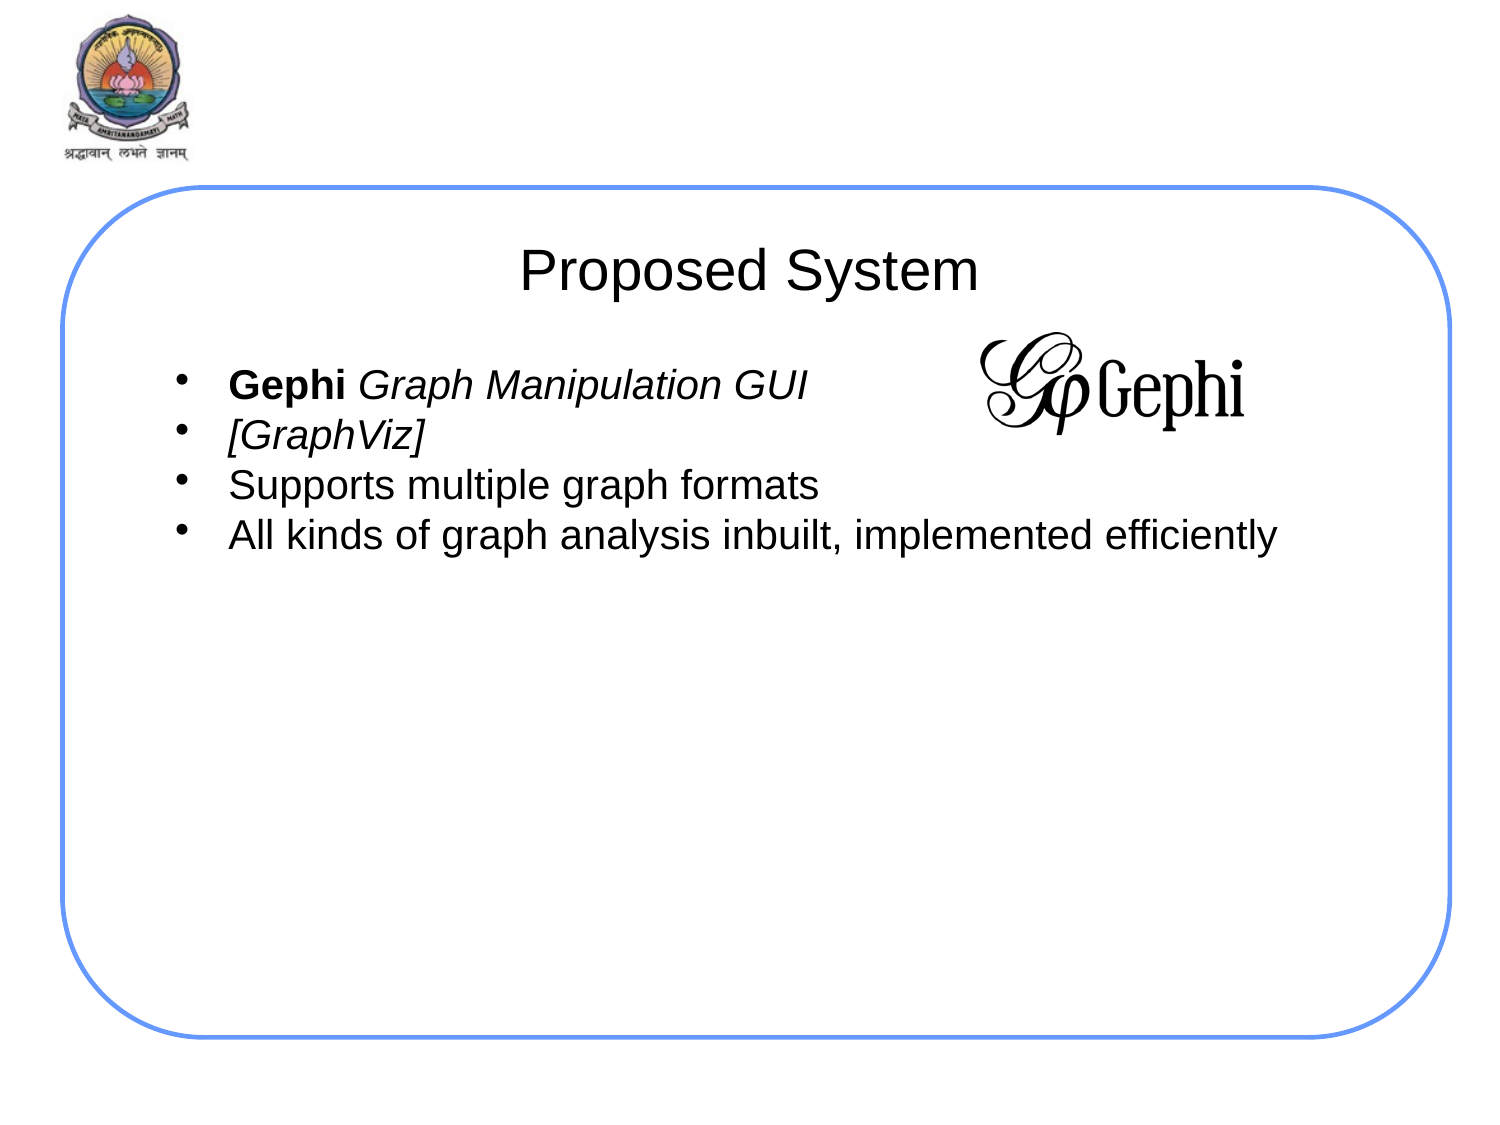

Proposed System
Gephi Graph Manipulation GUI
[GraphViz]
Supports multiple graph formats
All kinds of graph analysis inbuilt, implemented efficiently